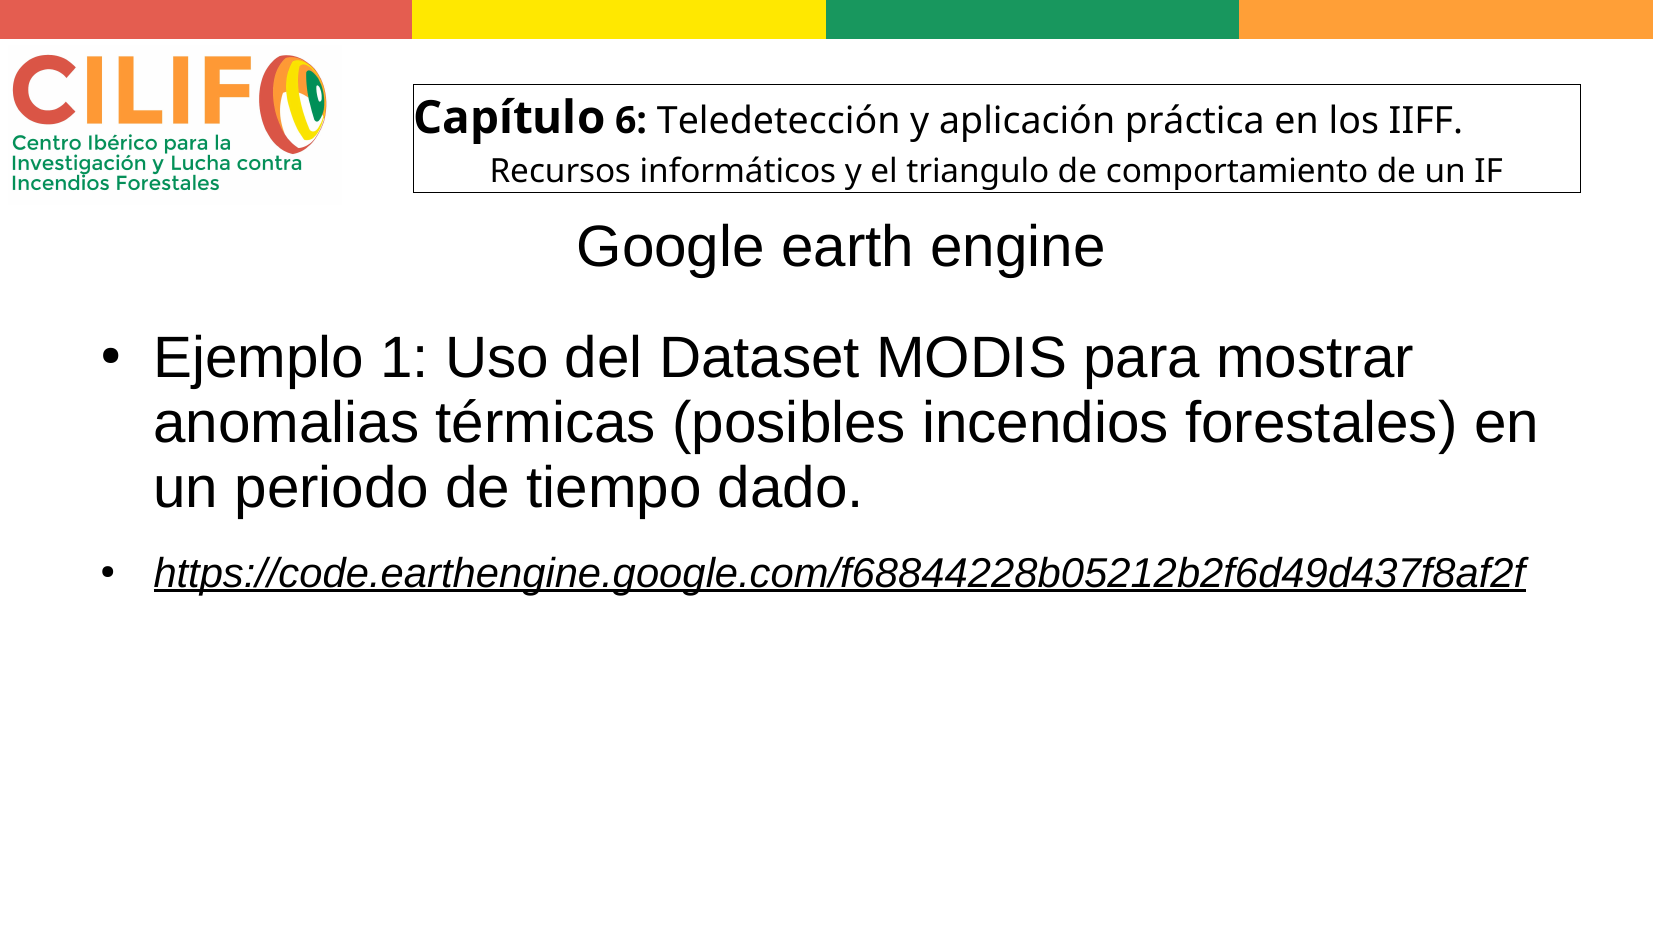

# Google earth engine
Ejemplo 1: Uso del Dataset MODIS para mostrar anomalias térmicas (posibles incendios forestales) en un periodo de tiempo dado.
https://code.earthengine.google.com/f68844228b05212b2f6d49d437f8af2f